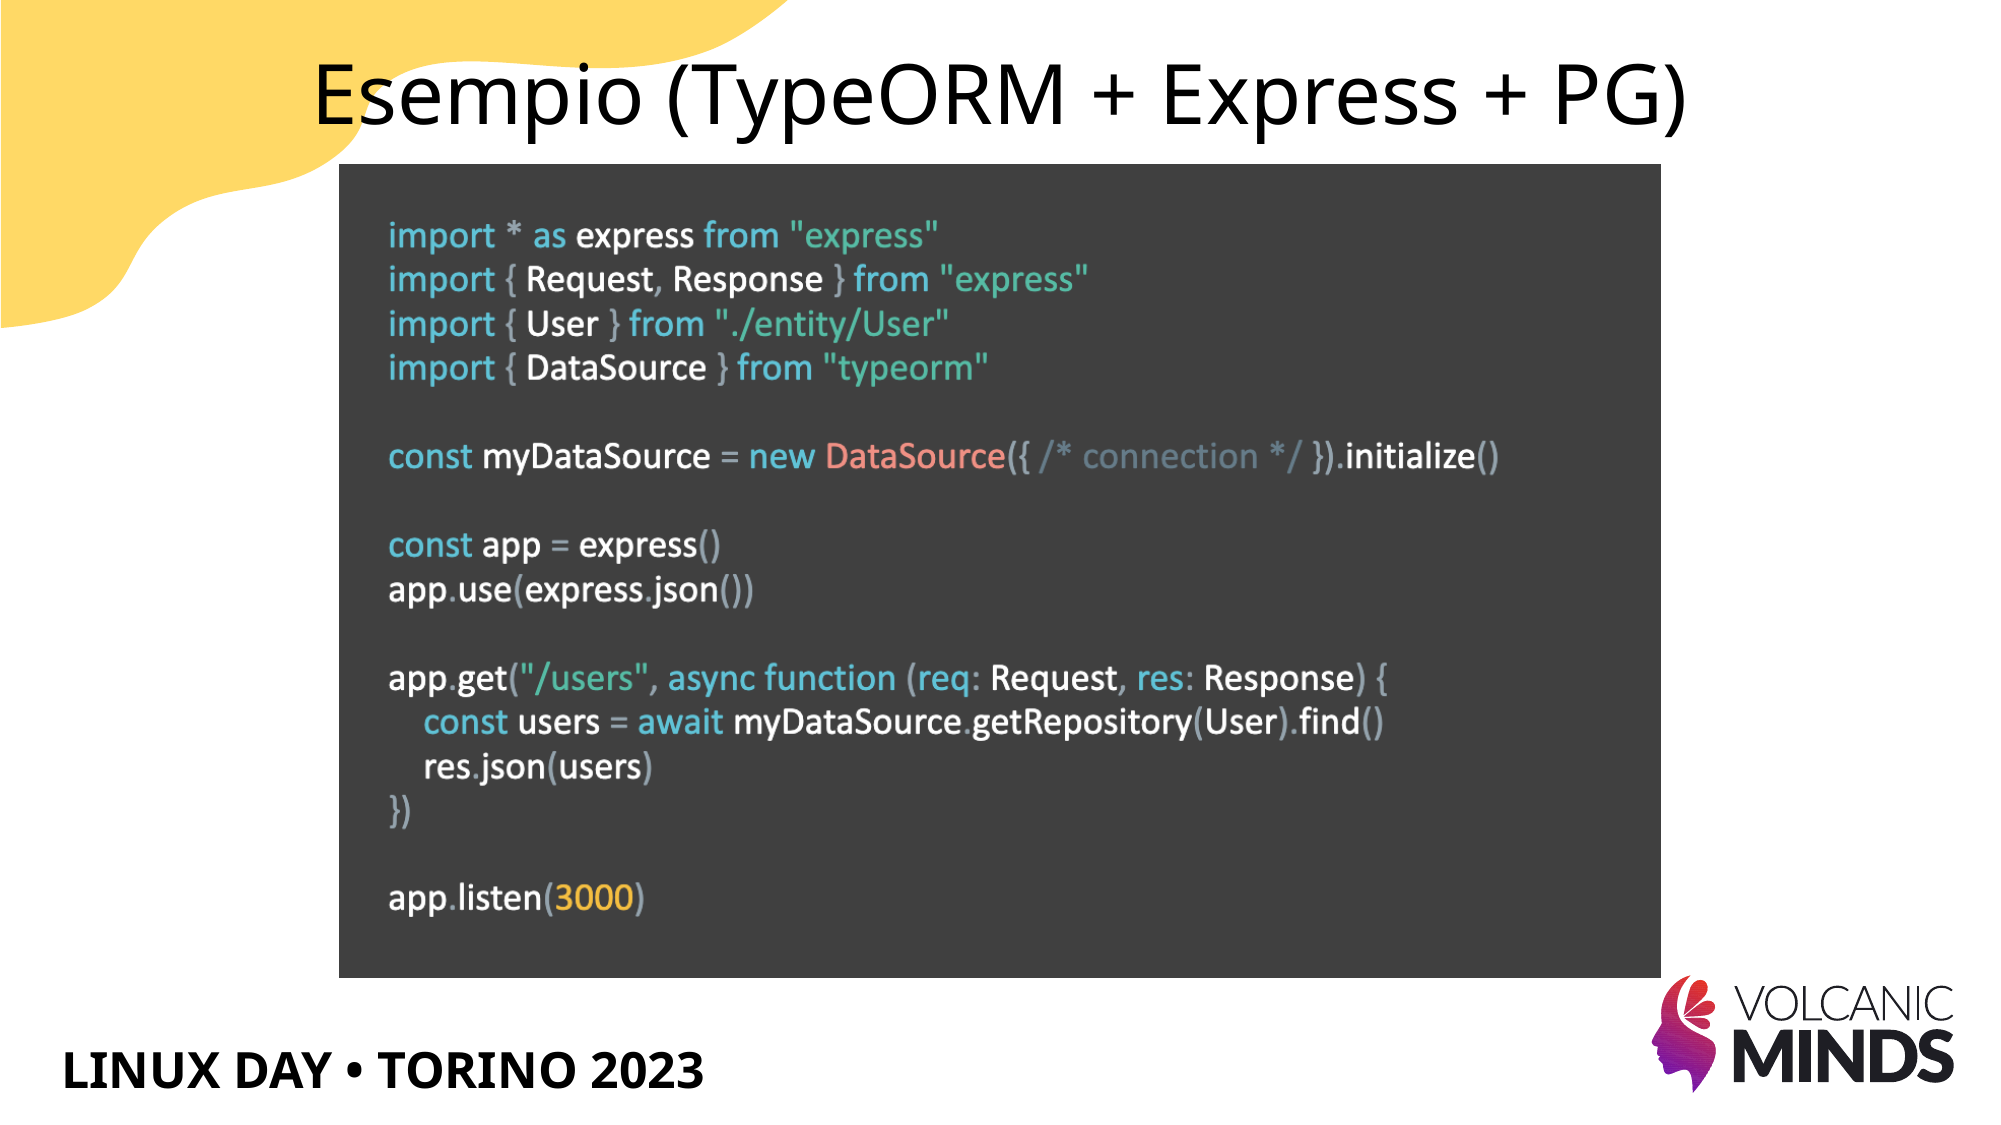

# Esempio (TypeORM + Express + PG)
LINUX DAY • TORINO 2023